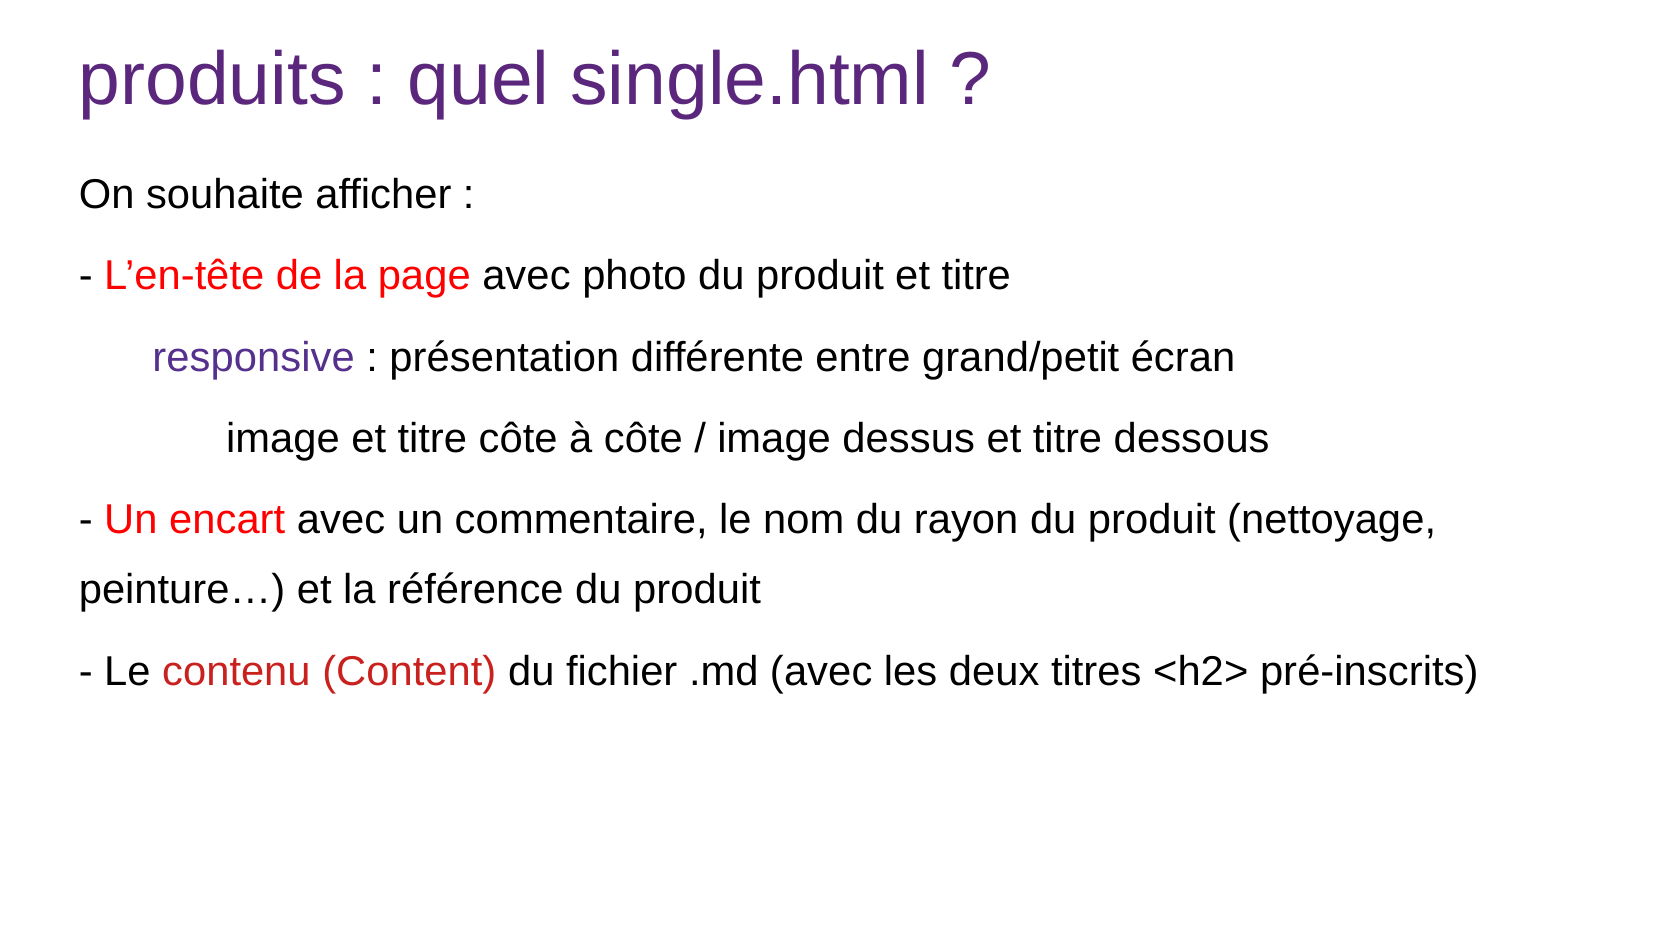

# produits : quel single.html ?
On souhaite afficher :
- L’en-tête de la page avec photo du produit et titre
	responsive : présentation différente entre grand/petit écran
		image et titre côte à côte / image dessus et titre dessous
- Un encart avec un commentaire, le nom du rayon du produit (nettoyage, peinture…) et la référence du produit
- Le contenu (Content) du fichier .md (avec les deux titres <h2> pré-inscrits)